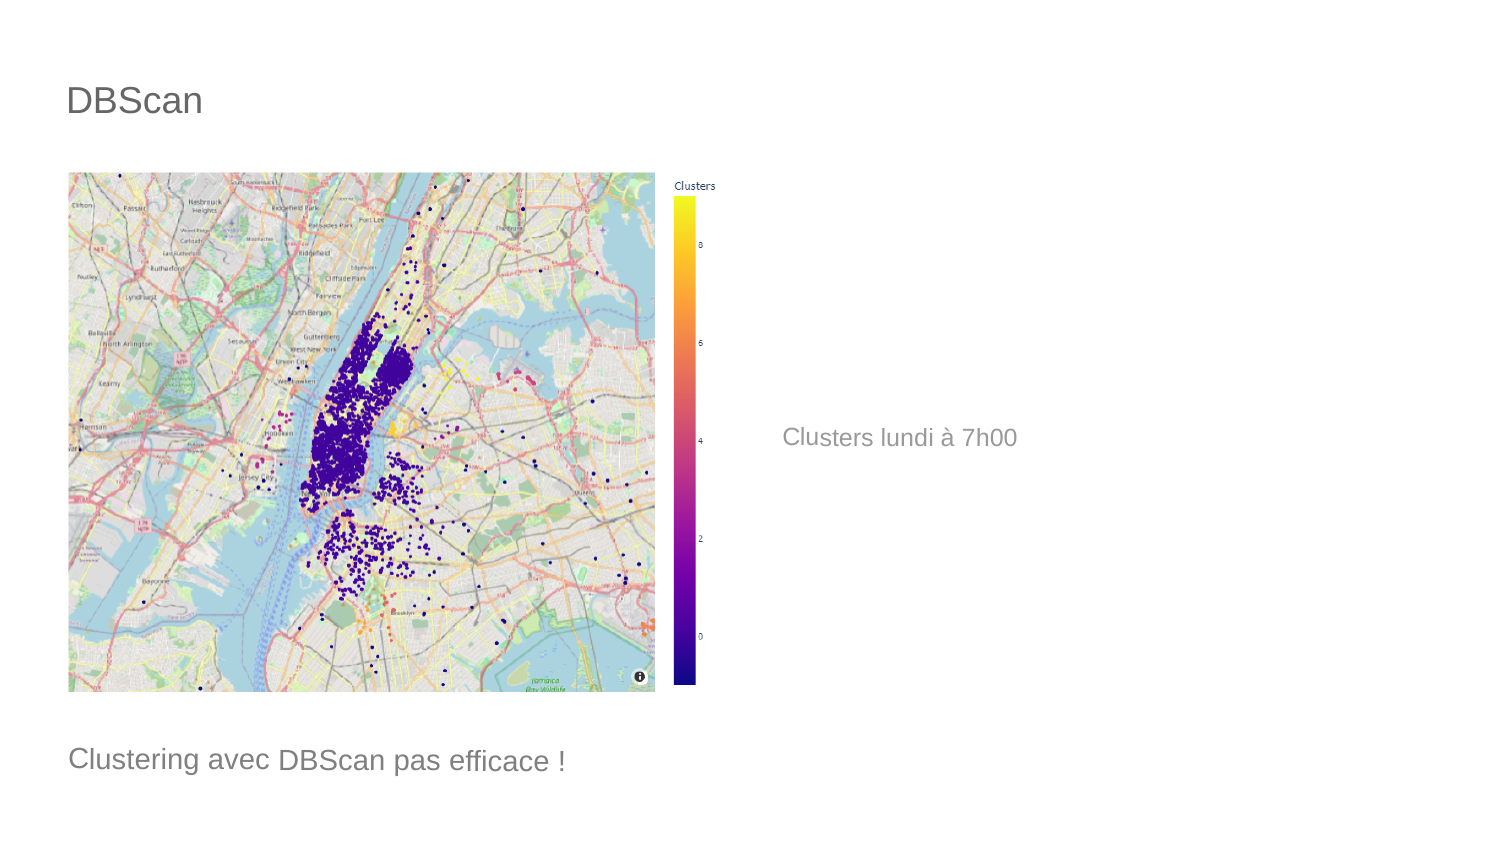

# DBScan
Clusters lundi à 7h00
Clustering avec DBScan pas efficace !